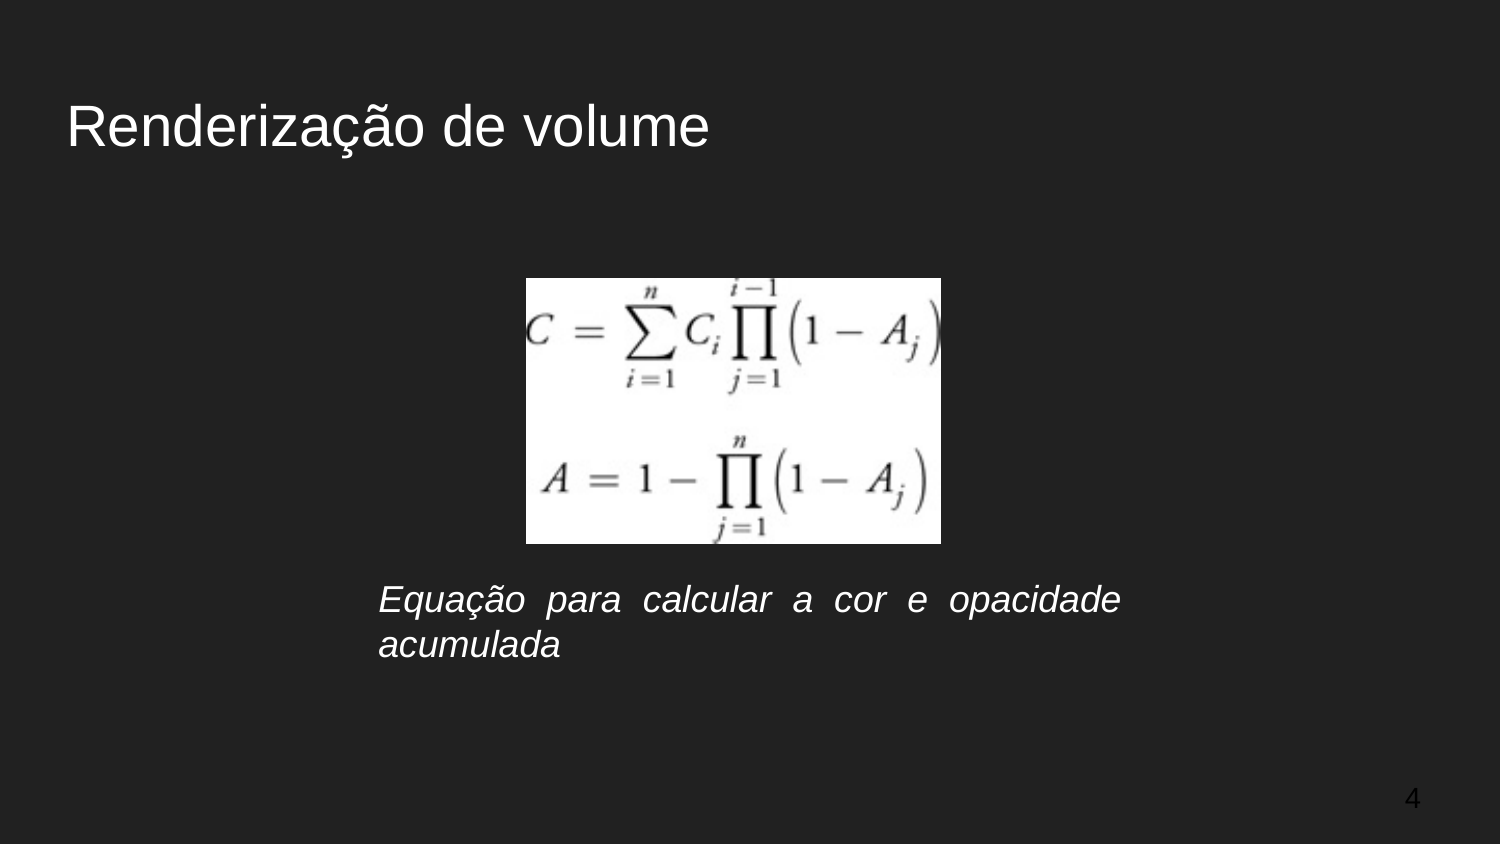

# Renderização de volume
Equação para calcular a cor e opacidade acumulada